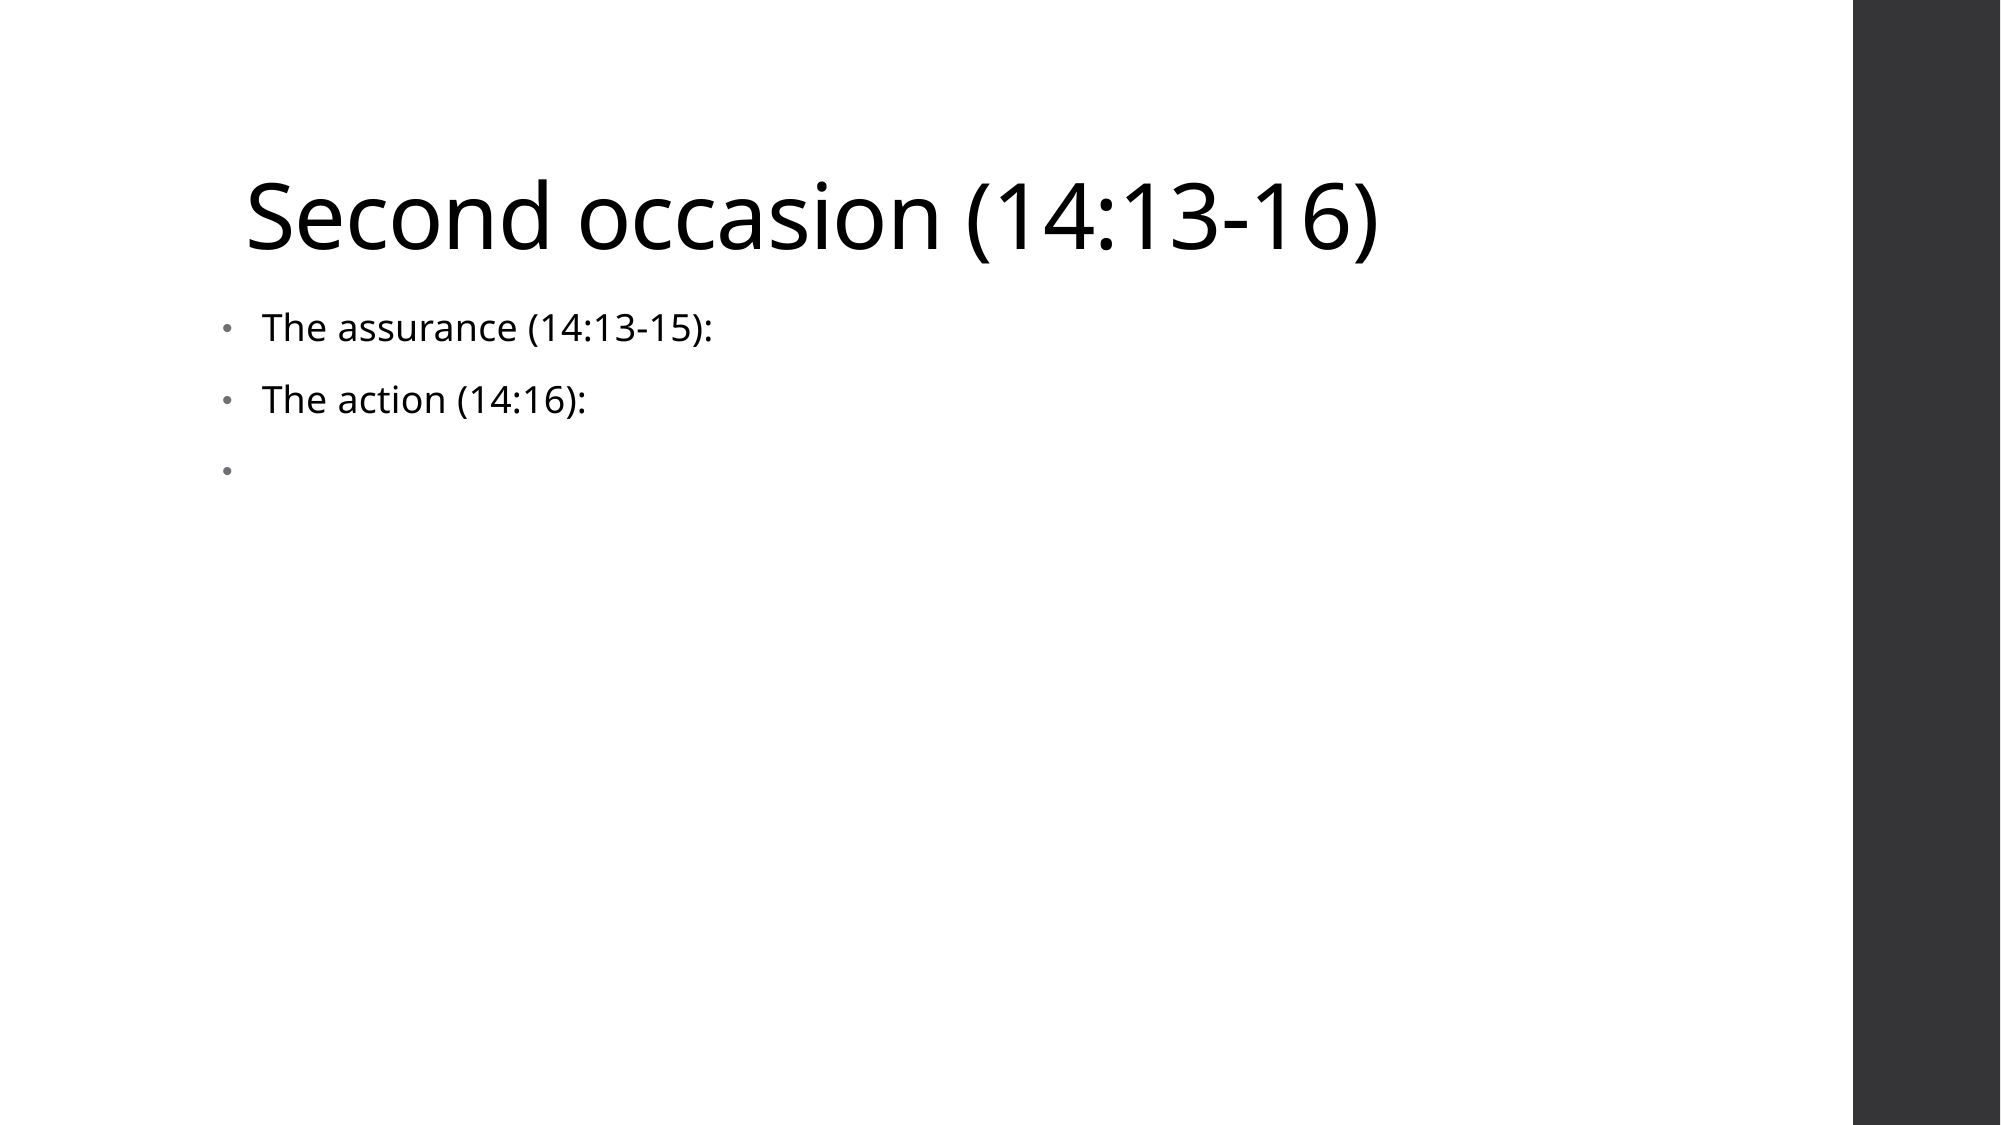

# Second occasion (14:13-16)
 The assurance (14:13-15):
 The action (14:16):